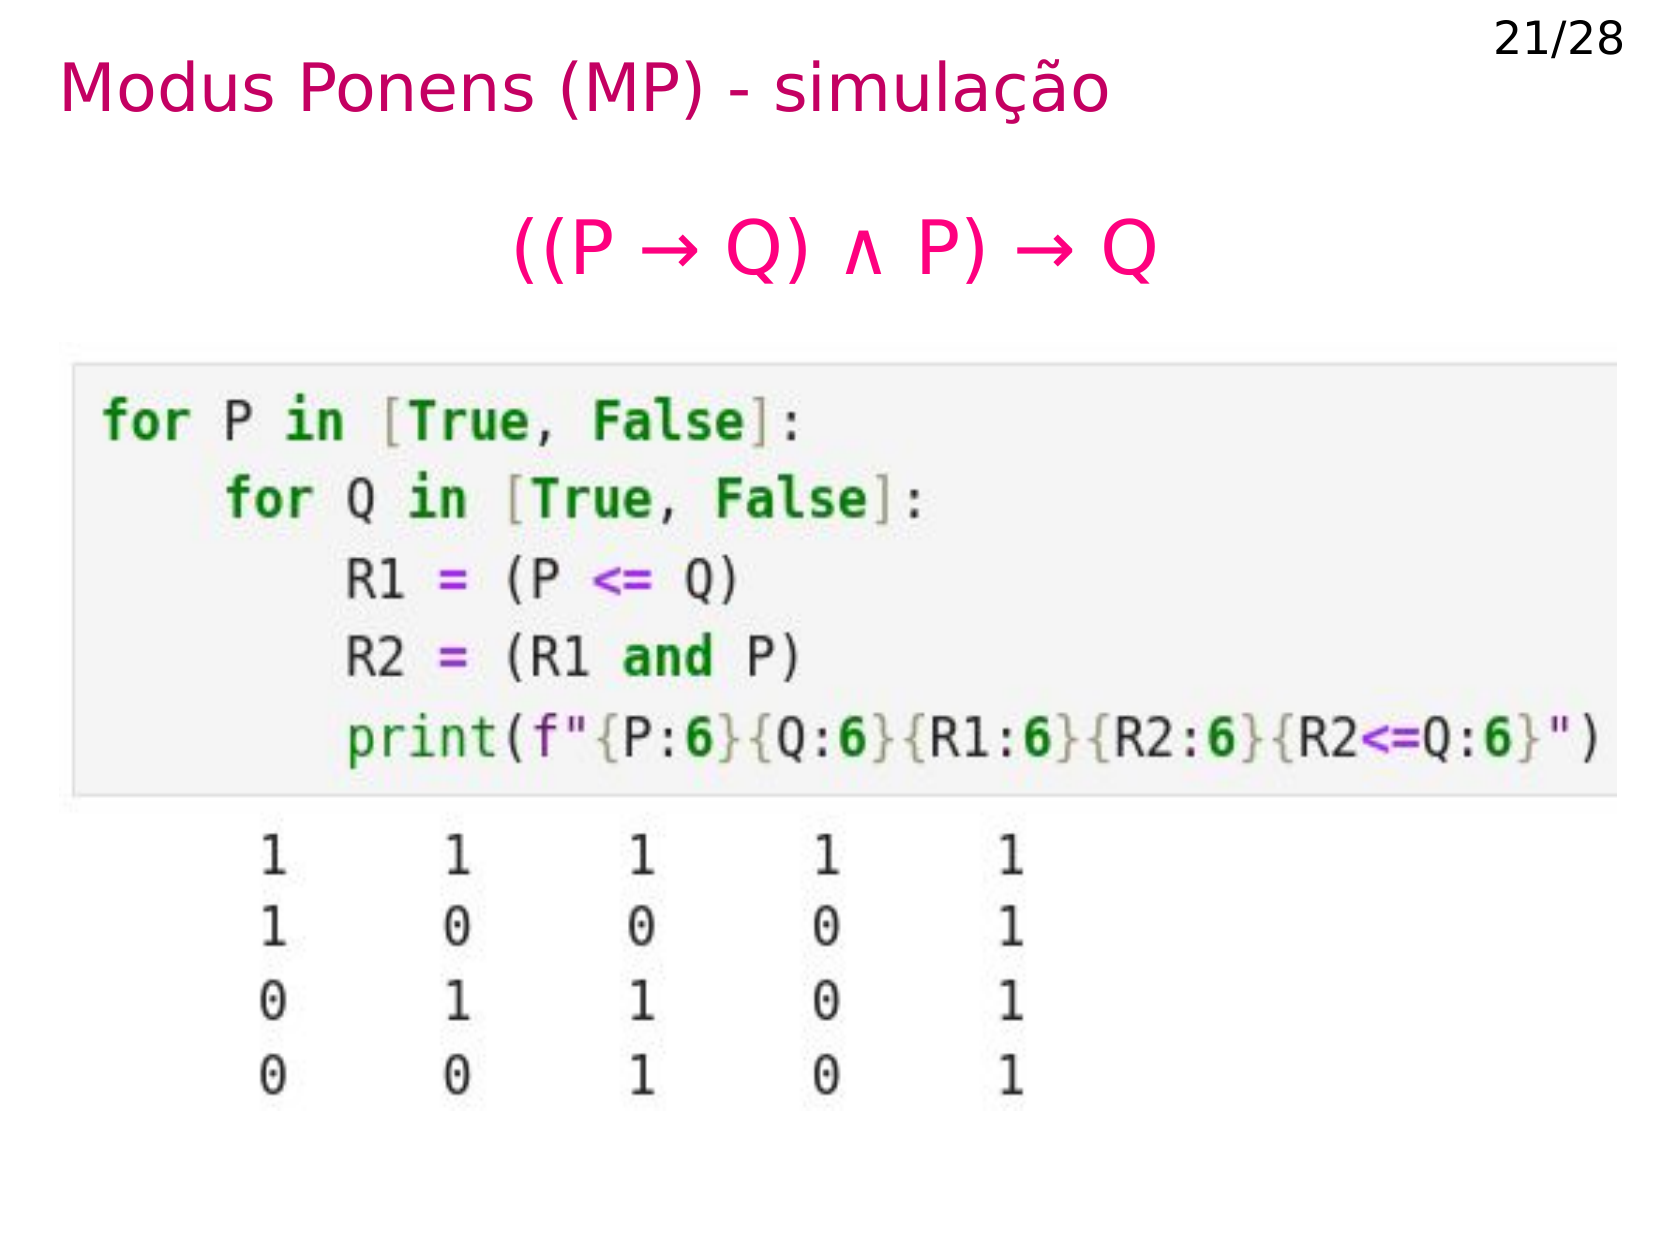

21
# Modus Ponens (MP) - simulação
((P → Q) ∧ P) → Q